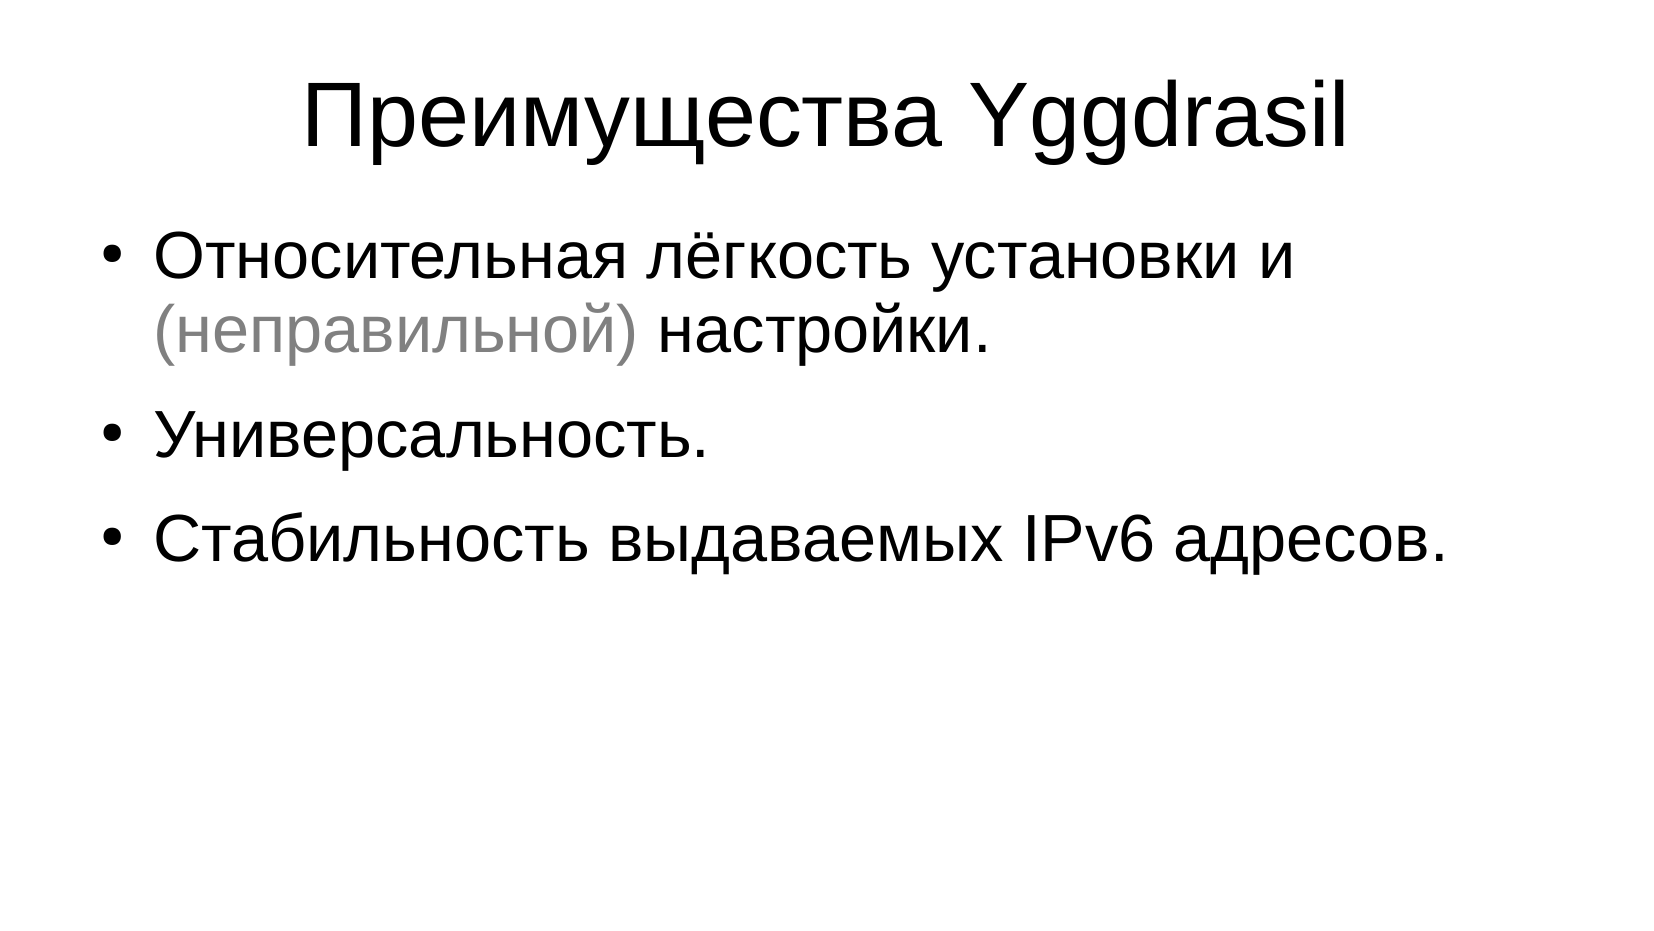

# Преимущества Yggdrasil
Относительная лёгкость установки и (неправильной) настройки.
Универсальность.
Стабильность выдаваемых IPv6 адресов.